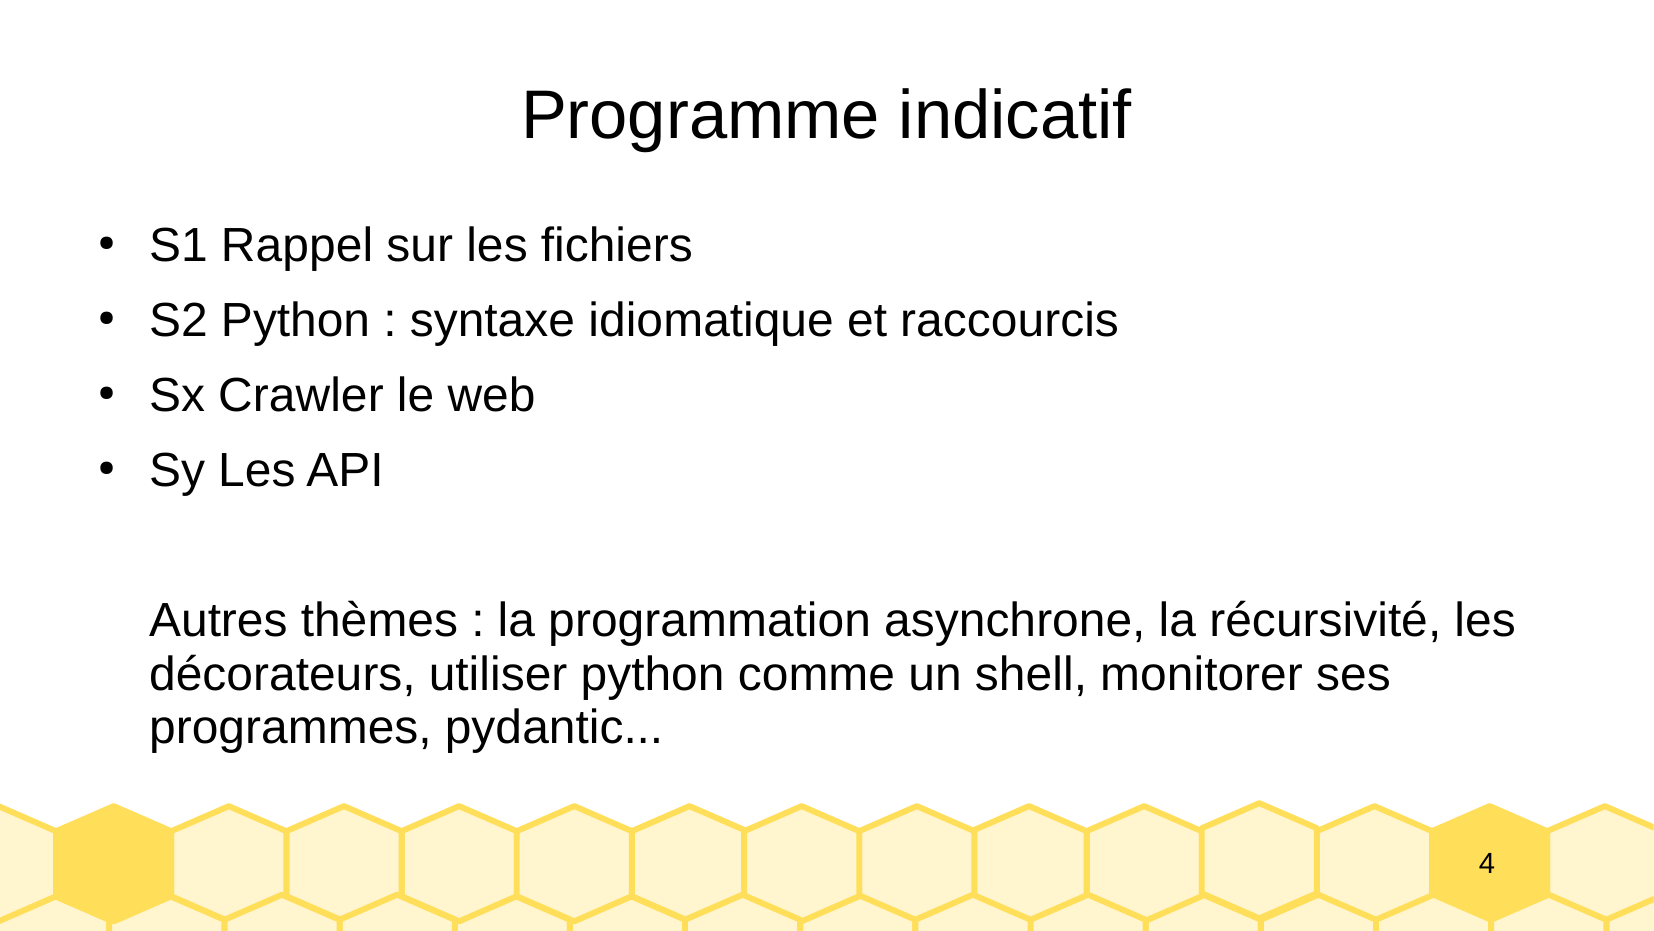

# Programme indicatif
S1 Rappel sur les fichiers
S2 Python : syntaxe idiomatique et raccourcis
Sx Crawler le web
Sy Les API
Autres thèmes : la programmation asynchrone, la récursivité, les décorateurs, utiliser python comme un shell, monitorer ses programmes, pydantic...